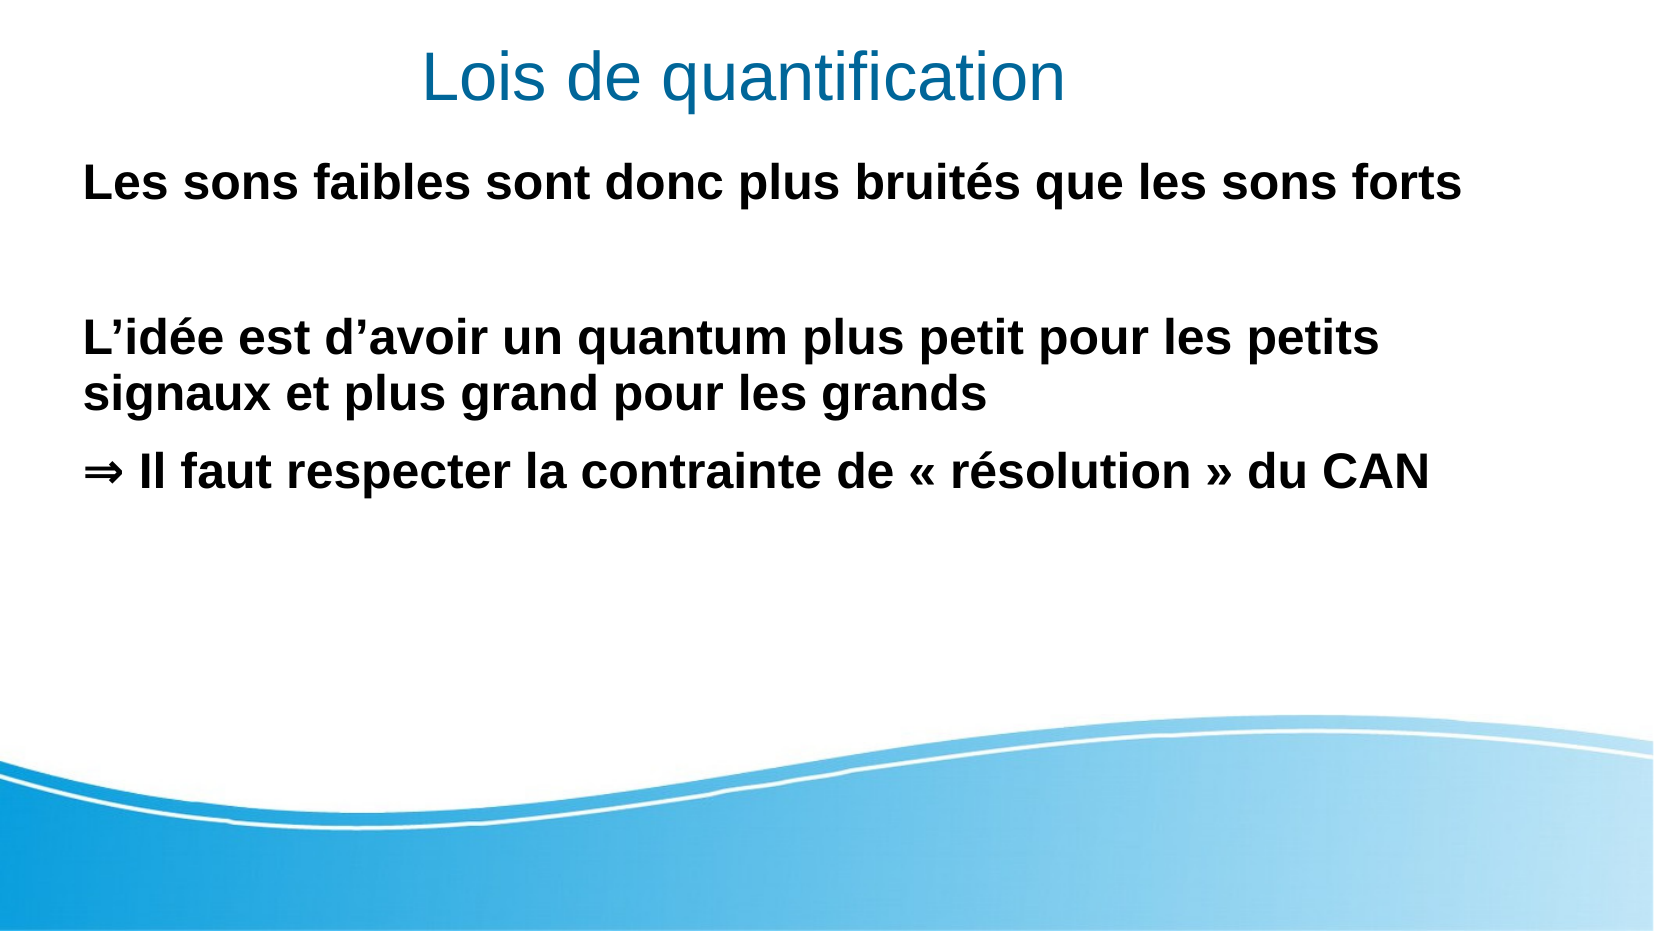

# Lois de quantification
Les sons faibles sont donc plus bruités que les sons forts
L’idée est d’avoir un quantum plus petit pour les petits signaux et plus grand pour les grands
⇒ Il faut respecter la contrainte de « résolution » du CAN